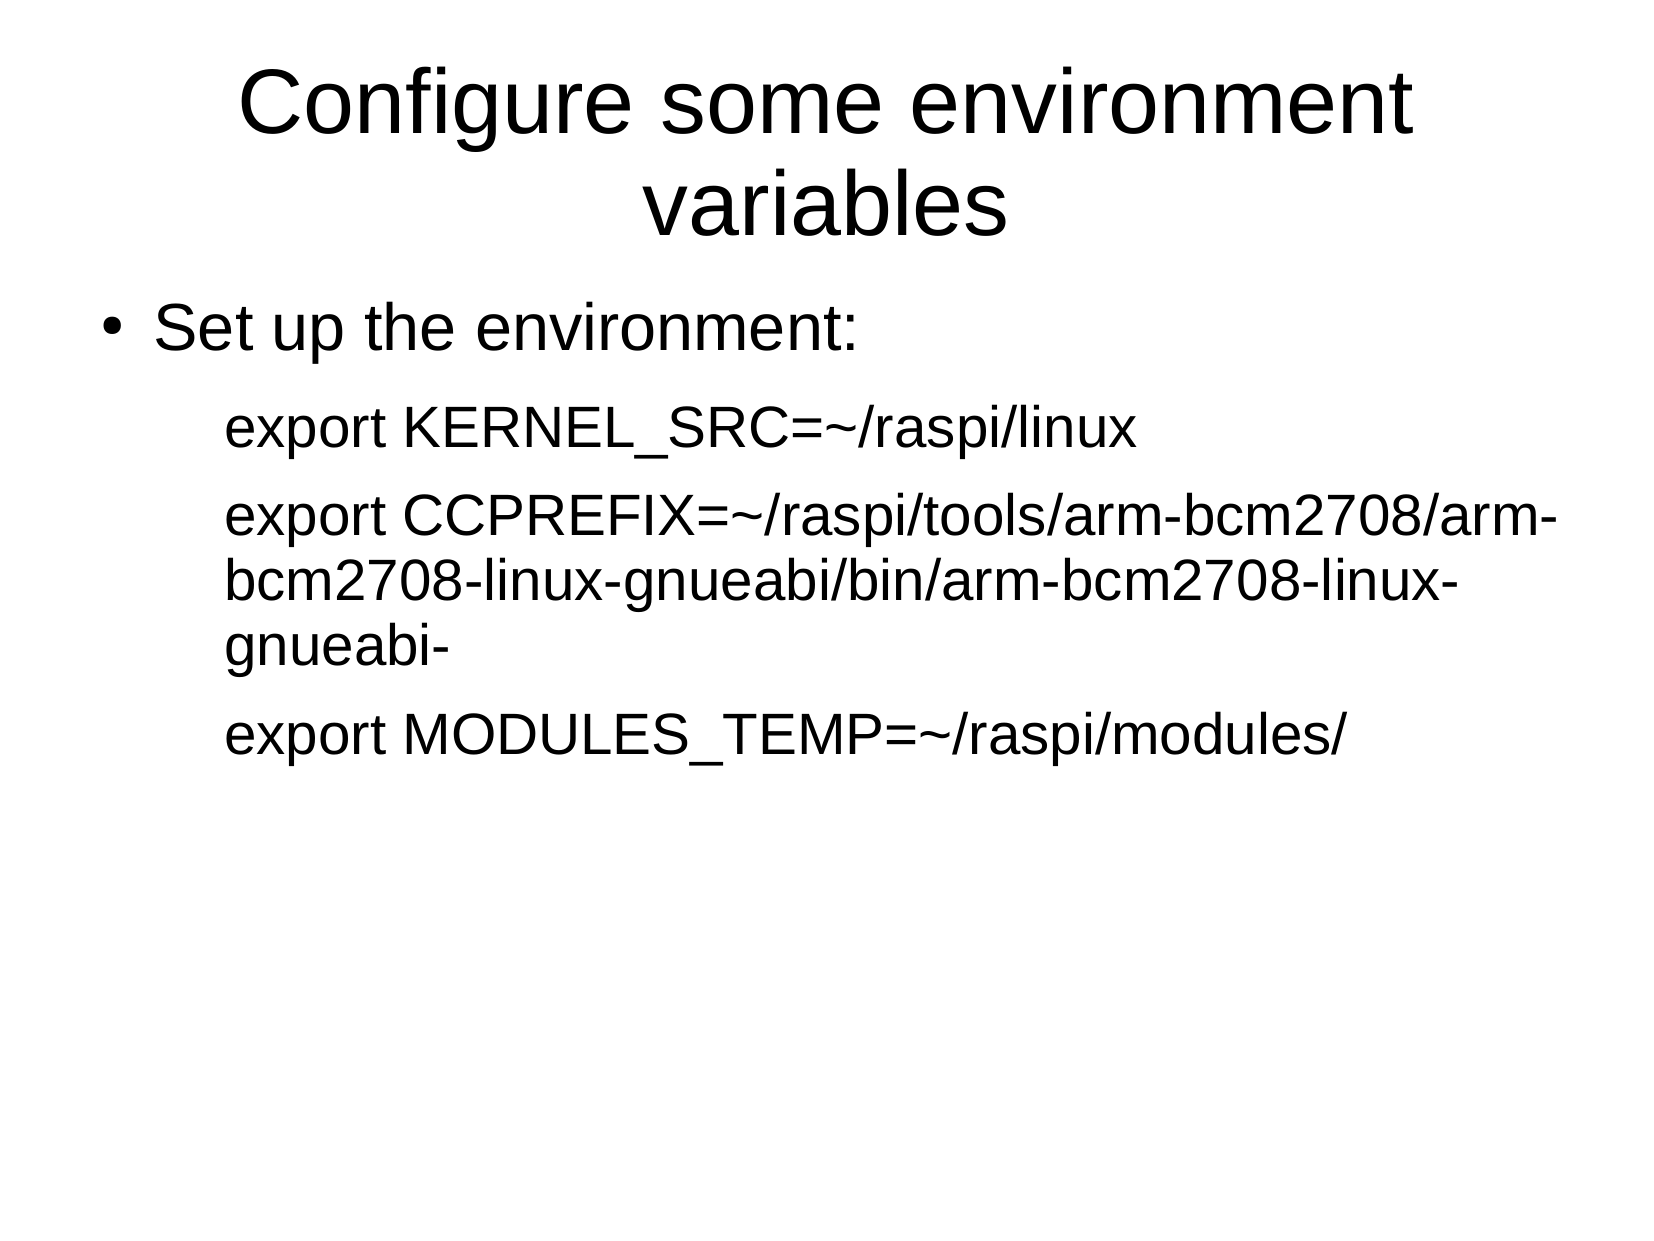

# Configure some environment variables
Set up the environment:
export KERNEL_SRC=~/raspi/linux
export CCPREFIX=~/raspi/tools/arm-bcm2708/arm-bcm2708-linux-gnueabi/bin/arm-bcm2708-linux-gnueabi-
export MODULES_TEMP=~/raspi/modules/